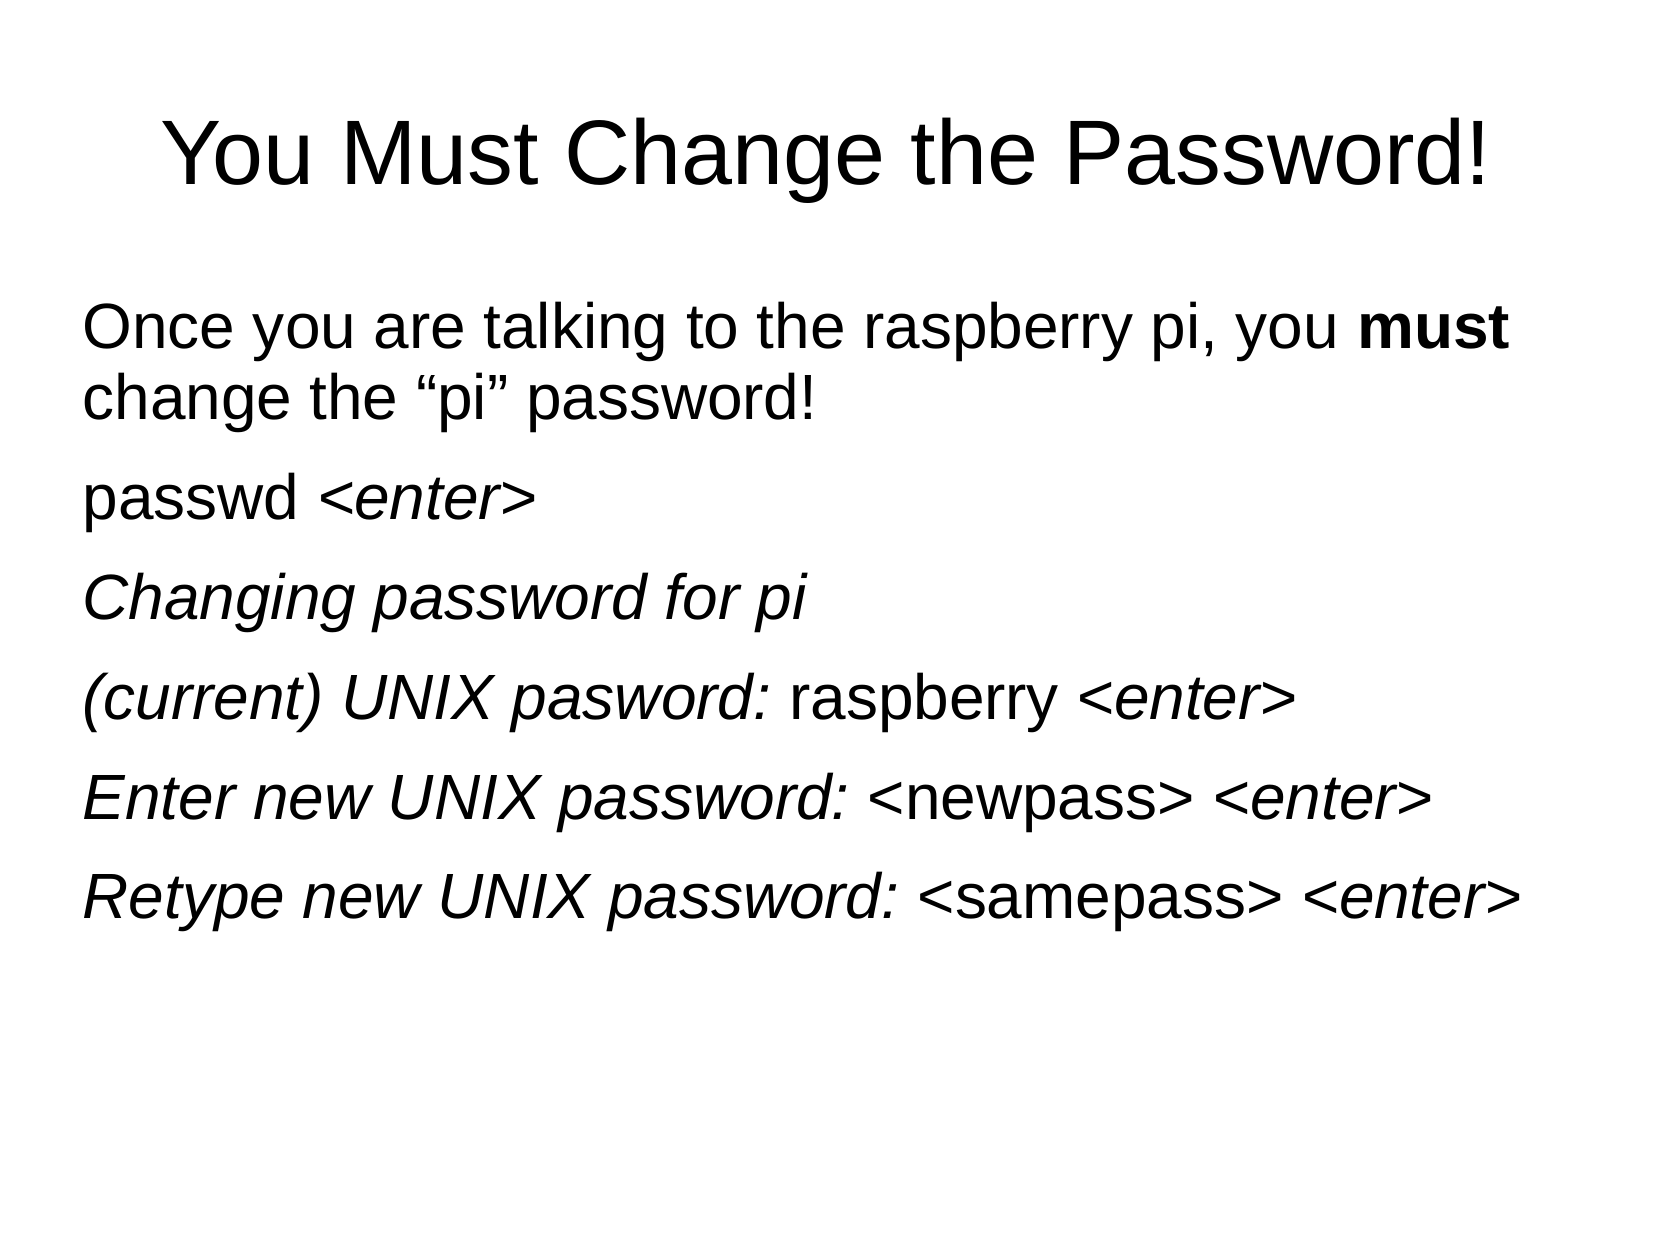

# You Must Change the Password!
Once you are talking to the raspberry pi, you must change the “pi” password!
passwd <enter>
Changing password for pi
(current) UNIX pasword: raspberry <enter>
Enter new UNIX password: <newpass> <enter>
Retype new UNIX password: <samepass> <enter>